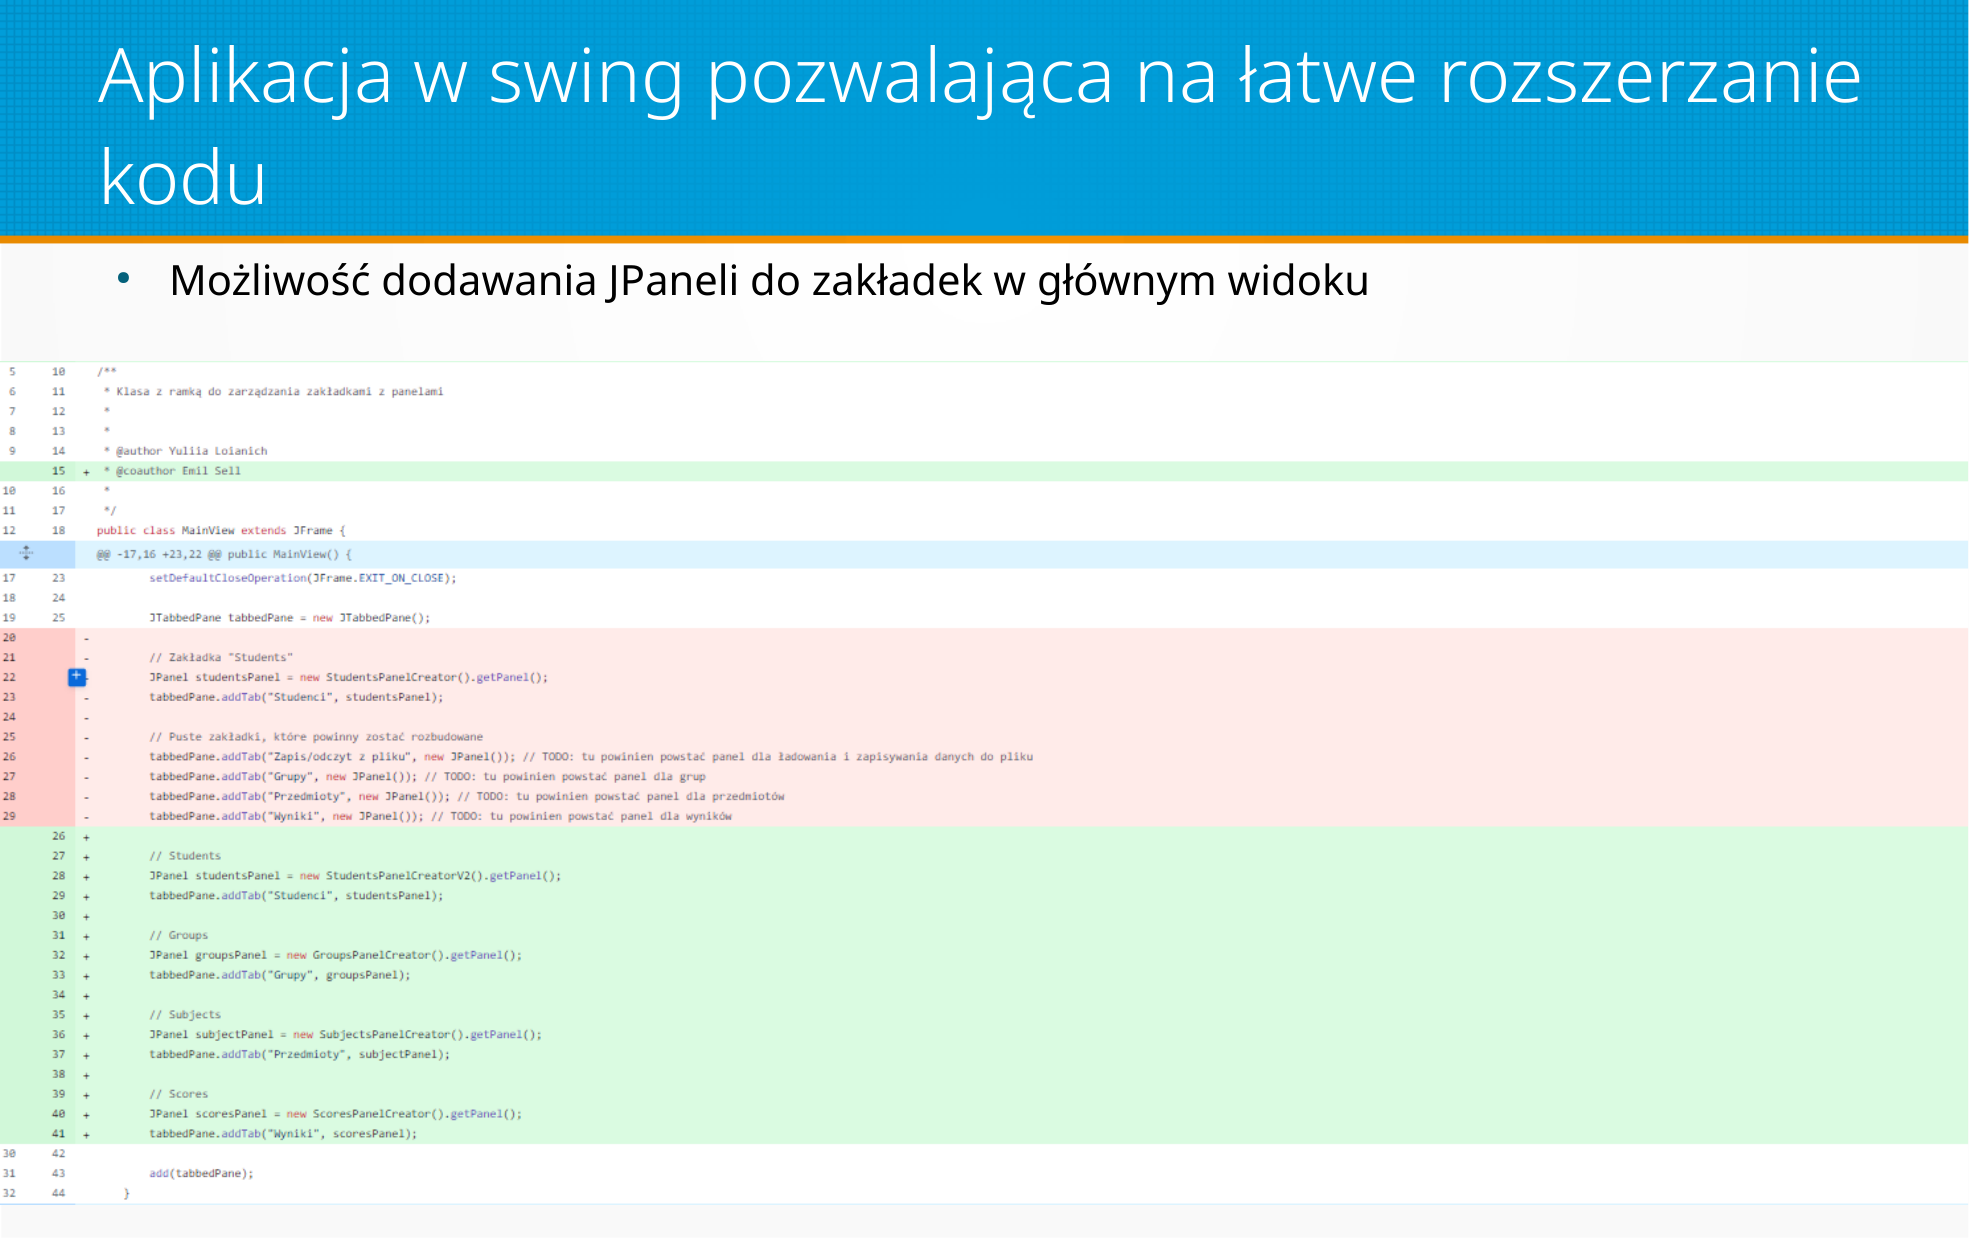

# Aplikacja w swing pozwalająca na łatwe rozszerzanie kodu
Możliwość dodawania JPaneli do zakładek w głównym widoku